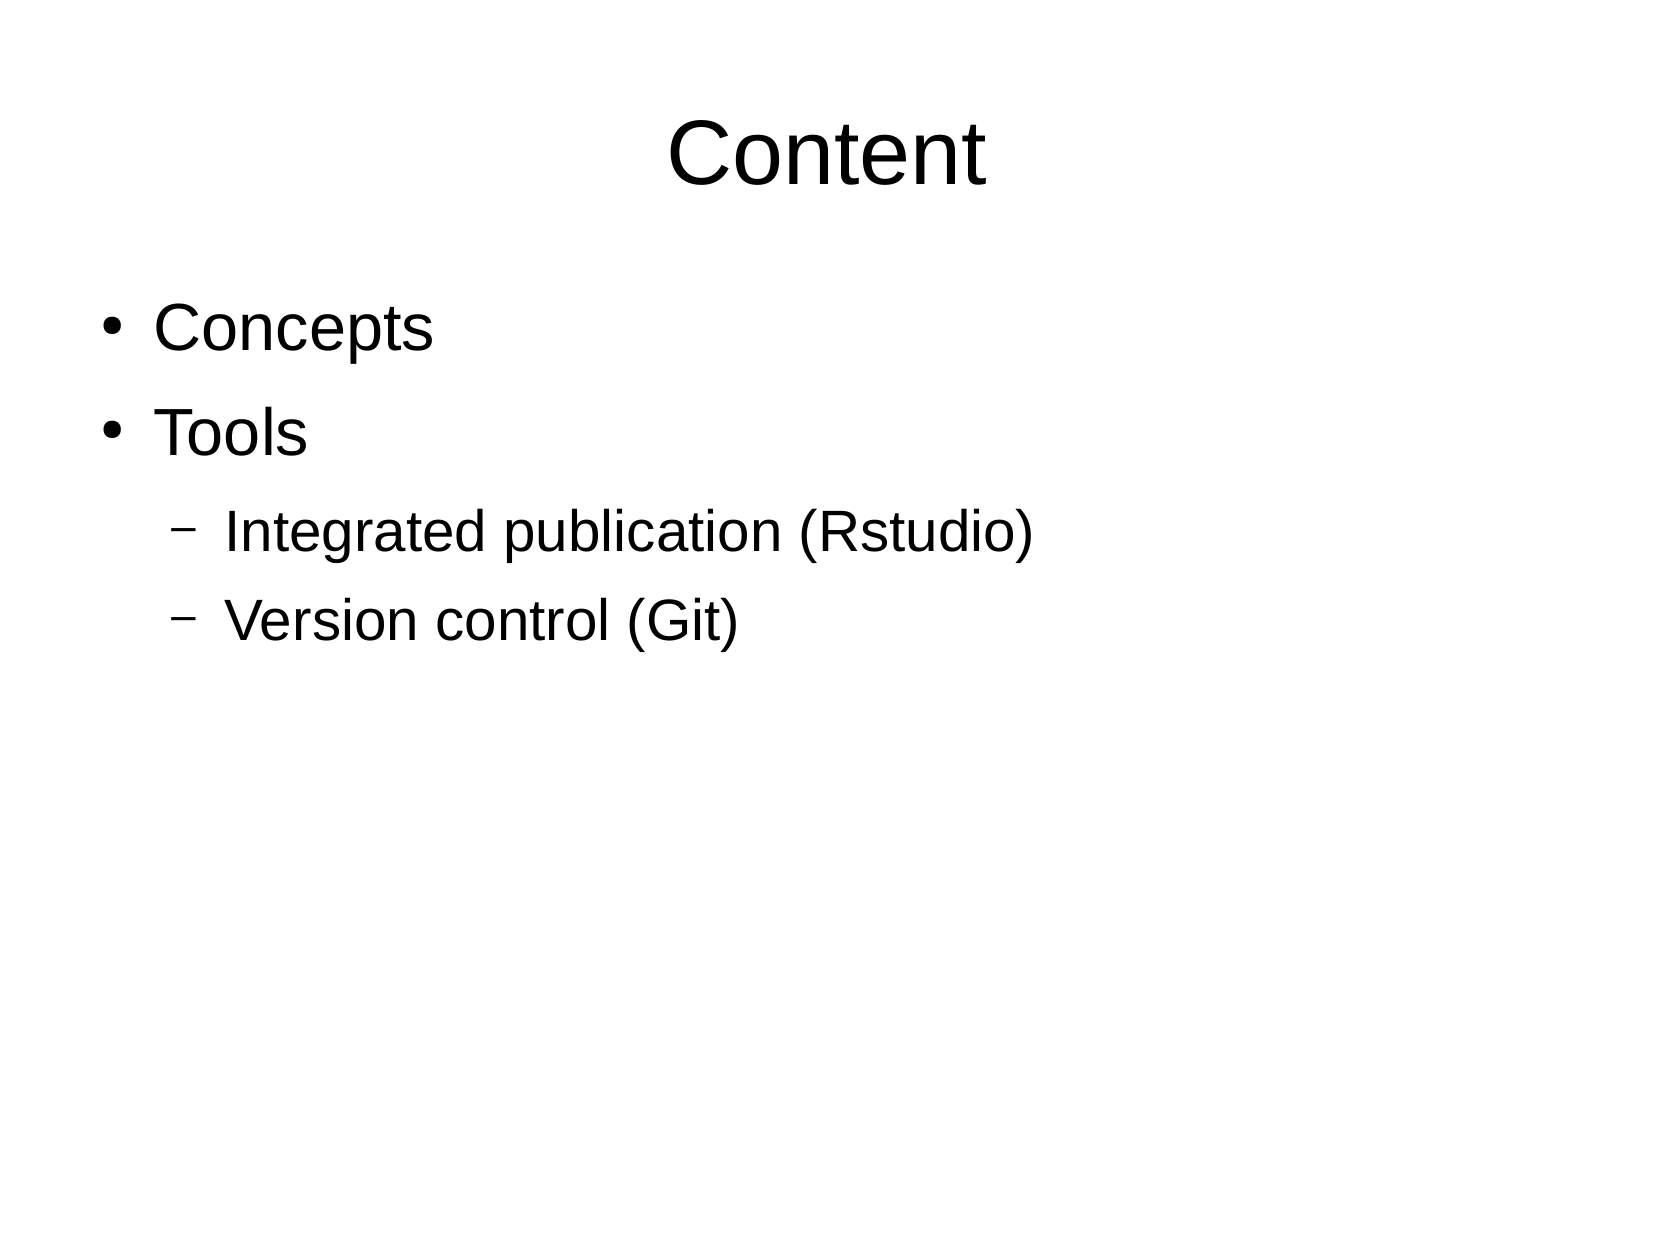

# Content
Concepts
Tools
Integrated publication (Rstudio)
Version control (Git)